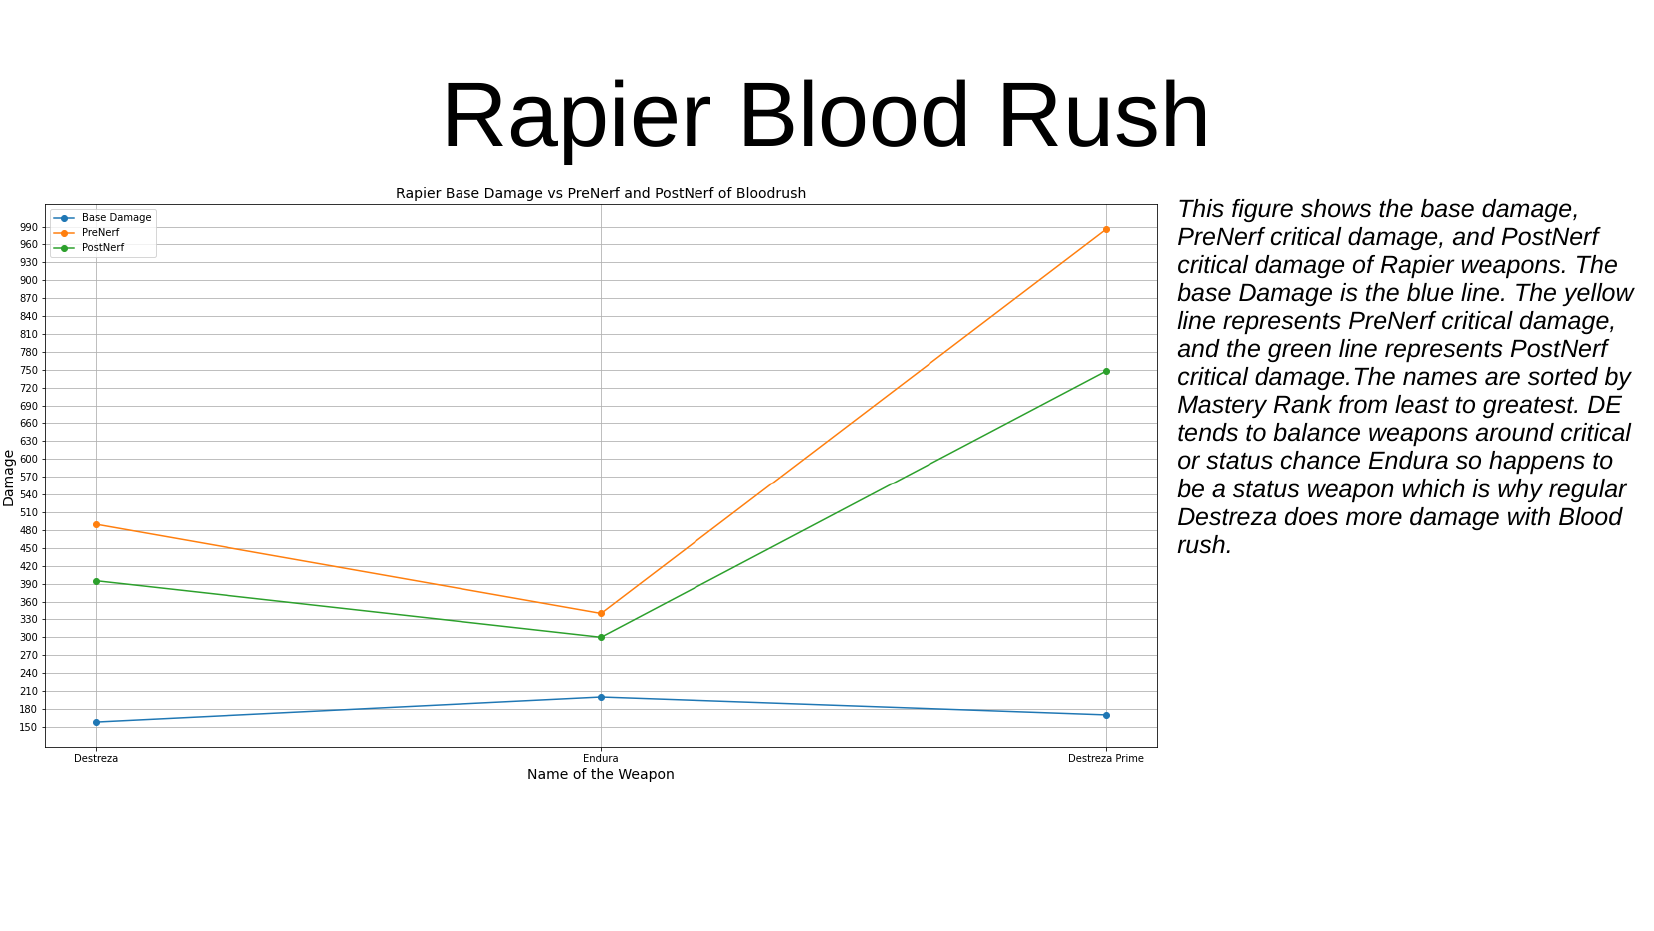

# Rapier Blood Rush
This figure shows the base damage, PreNerf critical damage, and PostNerf critical damage of Rapier weapons. The base Damage is the blue line. The yellow line represents PreNerf critical damage, and the green line represents PostNerf critical damage.The names are sorted by Mastery Rank from least to greatest. DE tends to balance weapons around critical or status chance Endura so happens to be a status weapon which is why regular Destreza does more damage with Blood rush.